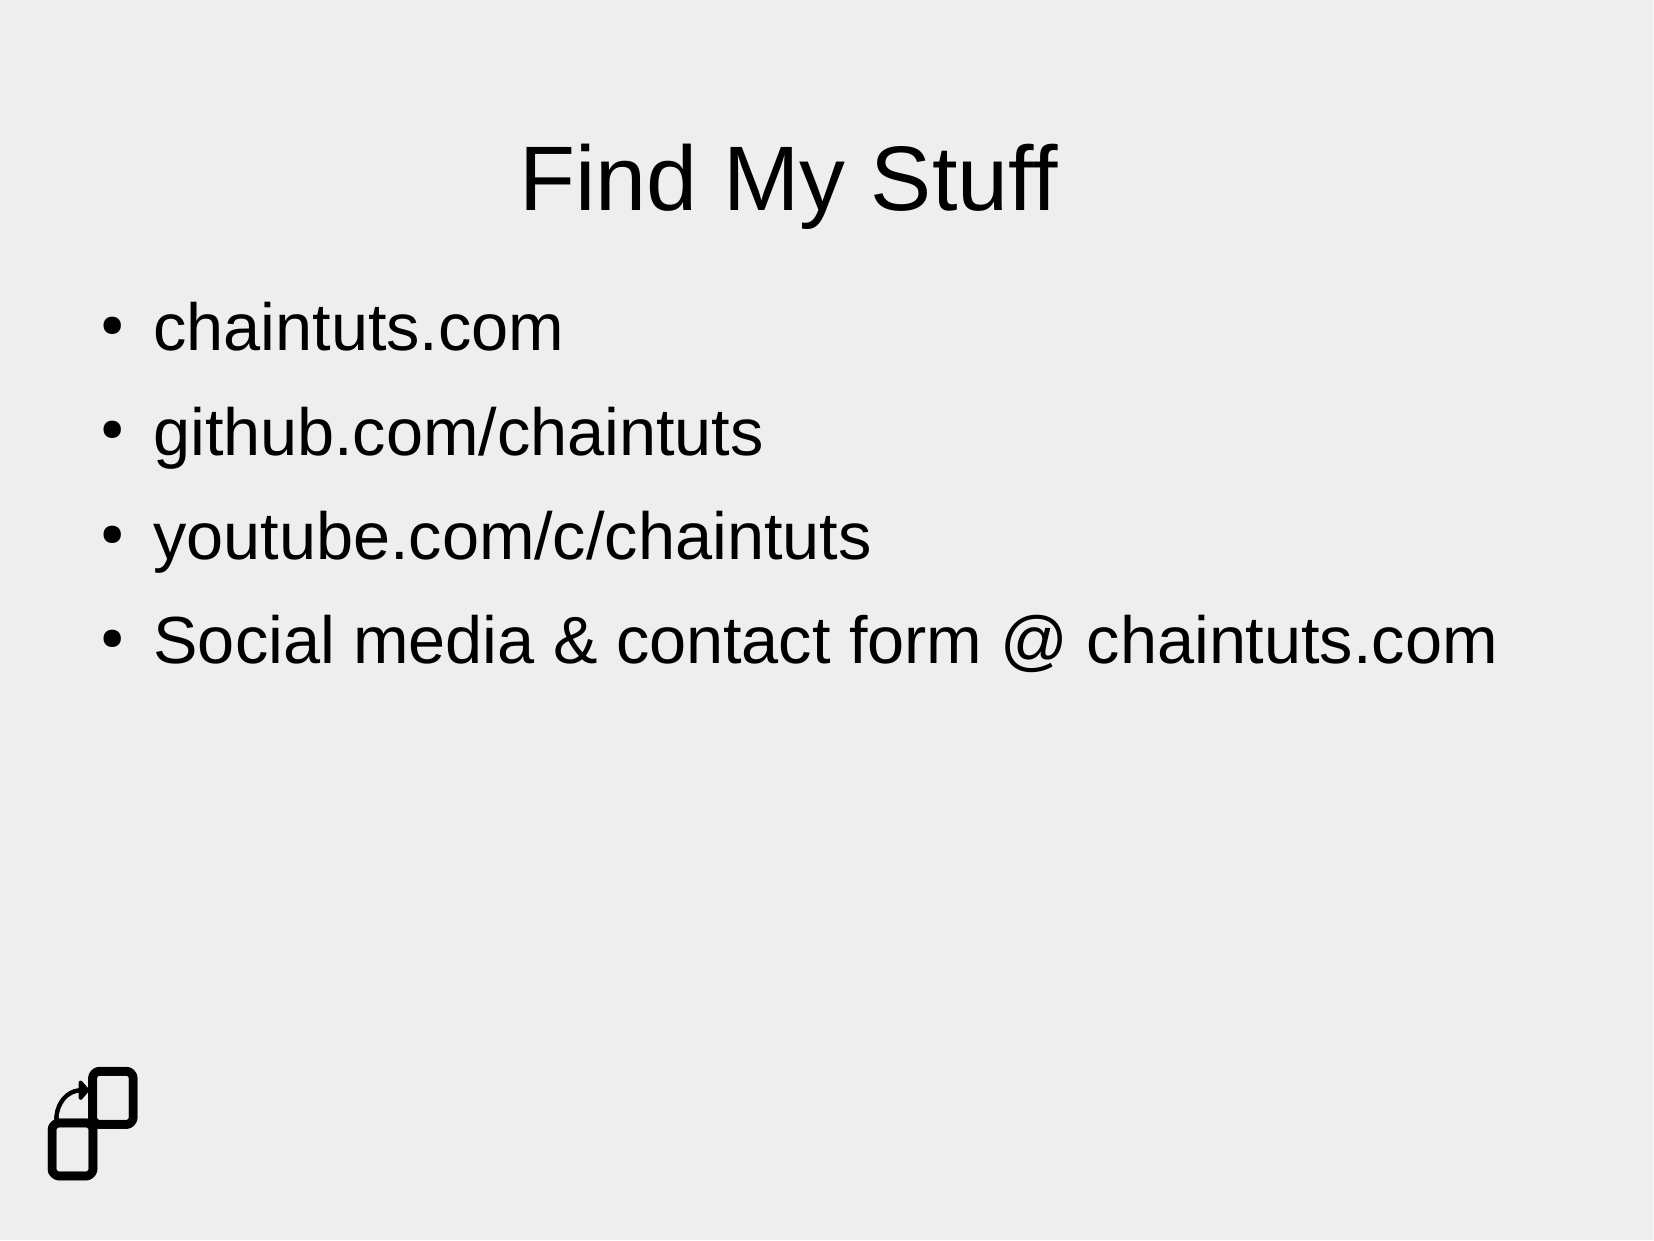

# Find My Stuff
chaintuts.com
github.com/chaintuts
youtube.com/c/chaintuts
Social media & contact form @ chaintuts.com